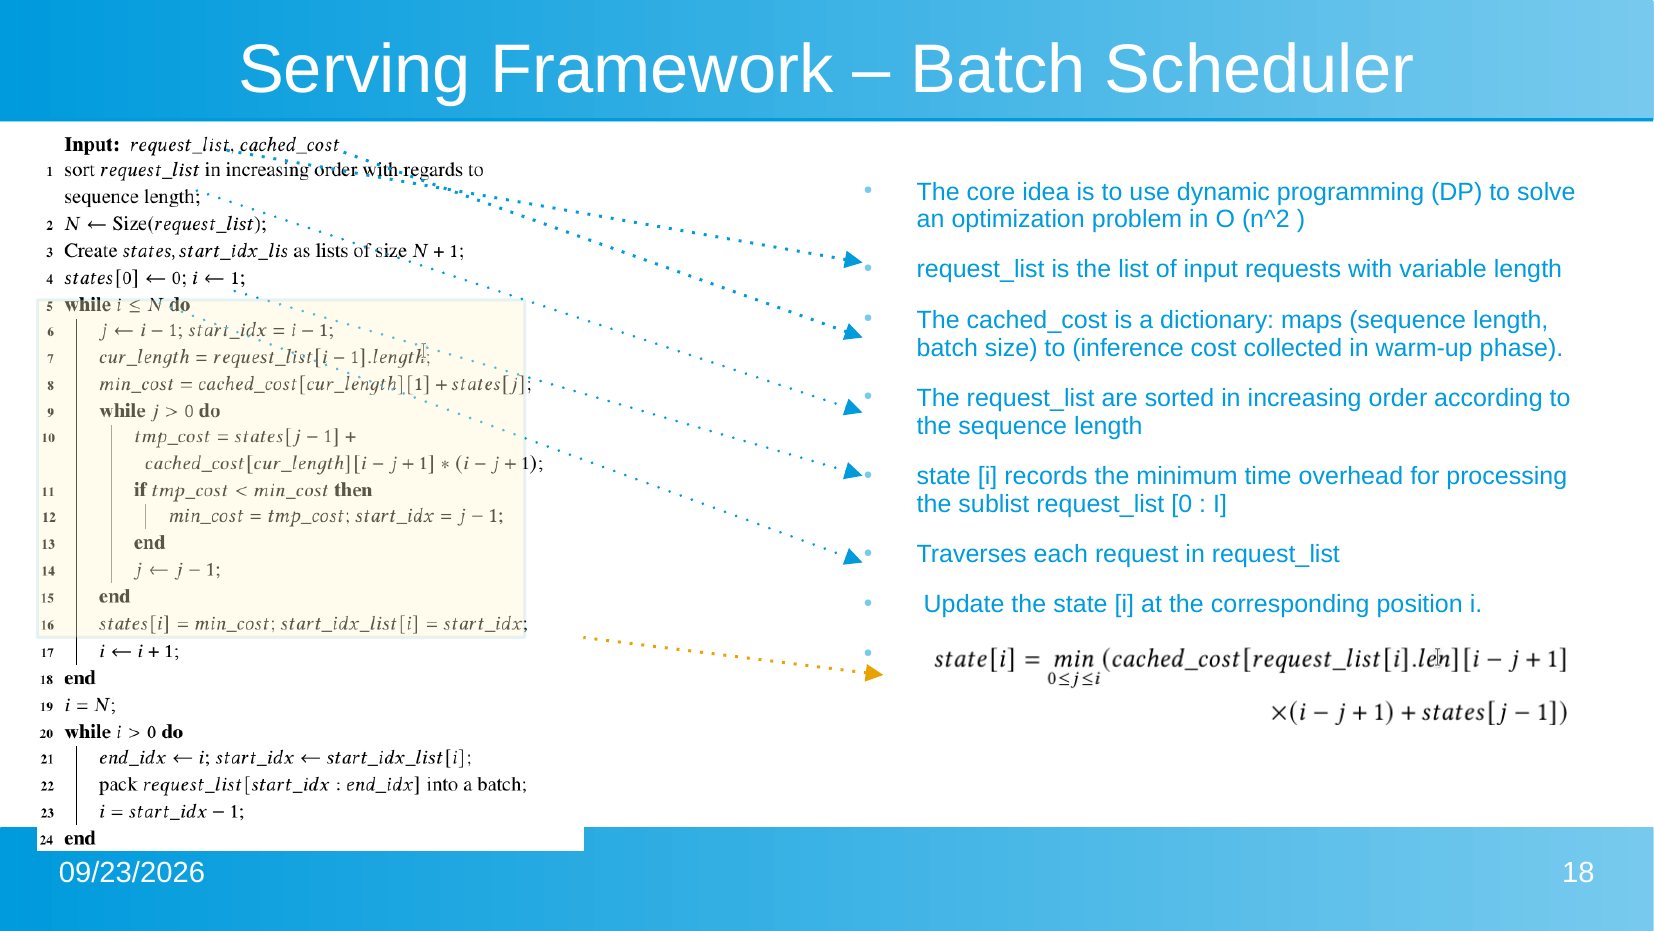

# Serving Framework – Batch Scheduler
The core idea is to use dynamic programming (DP) to solve an optimization problem in O (n^2 )
request_list is the list of input requests with variable length
The cached_cost is a dictionary: maps (sequence length, batch size) to (inference cost collected in warm-up phase).
The request_list are sorted in increasing order according to the sequence length
state [i] records the minimum time overhead for processing the sublist request_list [0 : I]
Traverses each request in request_list
 Update the state [i] at the corresponding position i.
18